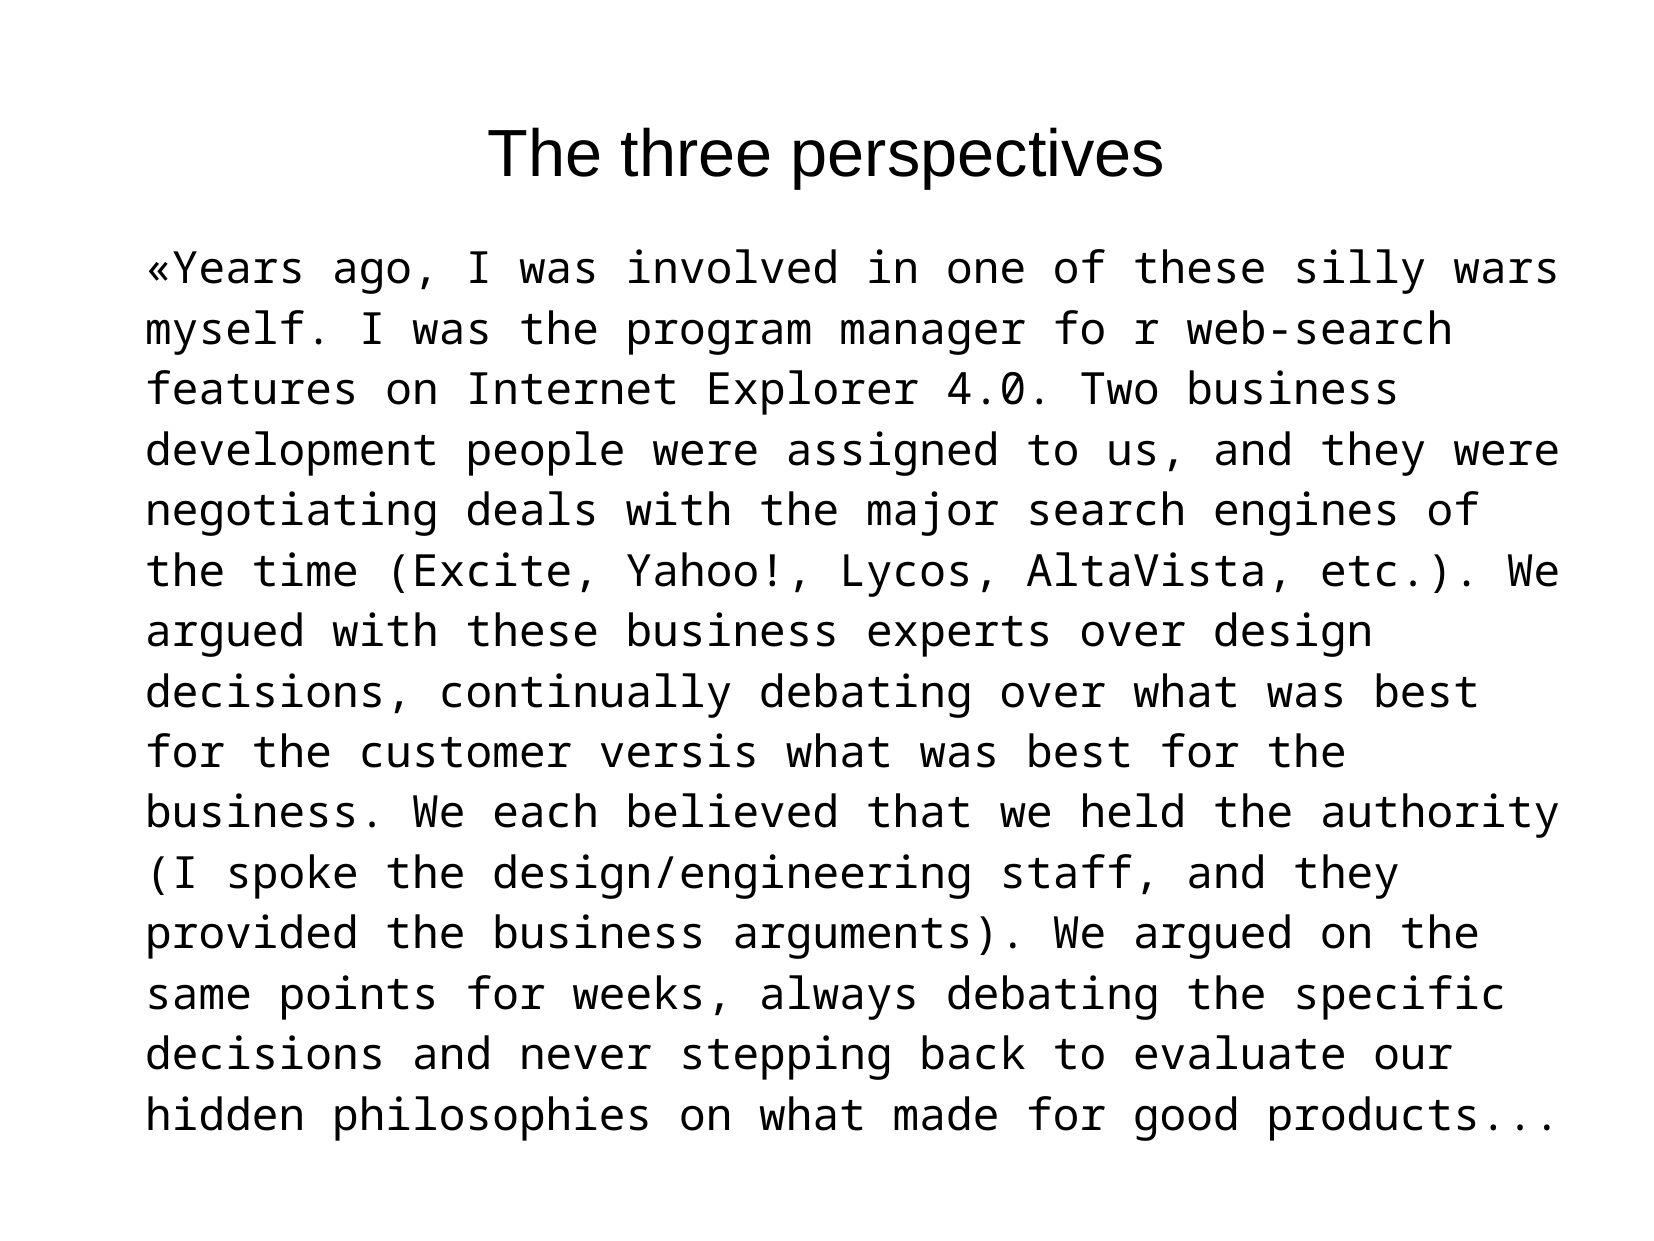

# The three perspectives
«Years ago, I was involved in one of these silly wars myself. I was the program manager fo r web-search features on Internet Explorer 4.0. Two business development people were assigned to us, and they were negotiating deals with the major search engines of the time (Excite, Yahoo!, Lycos, AltaVista, etc.). We argued with these business experts over design decisions, continually debating over what was best for the customer versis what was best for the business. We each believed that we held the authority (I spoke the design/engineering staff, and they provided the business arguments). We argued on the same points for weeks, always debating the specific decisions and never stepping back to evaluate our hidden philosophies on what made for good products...